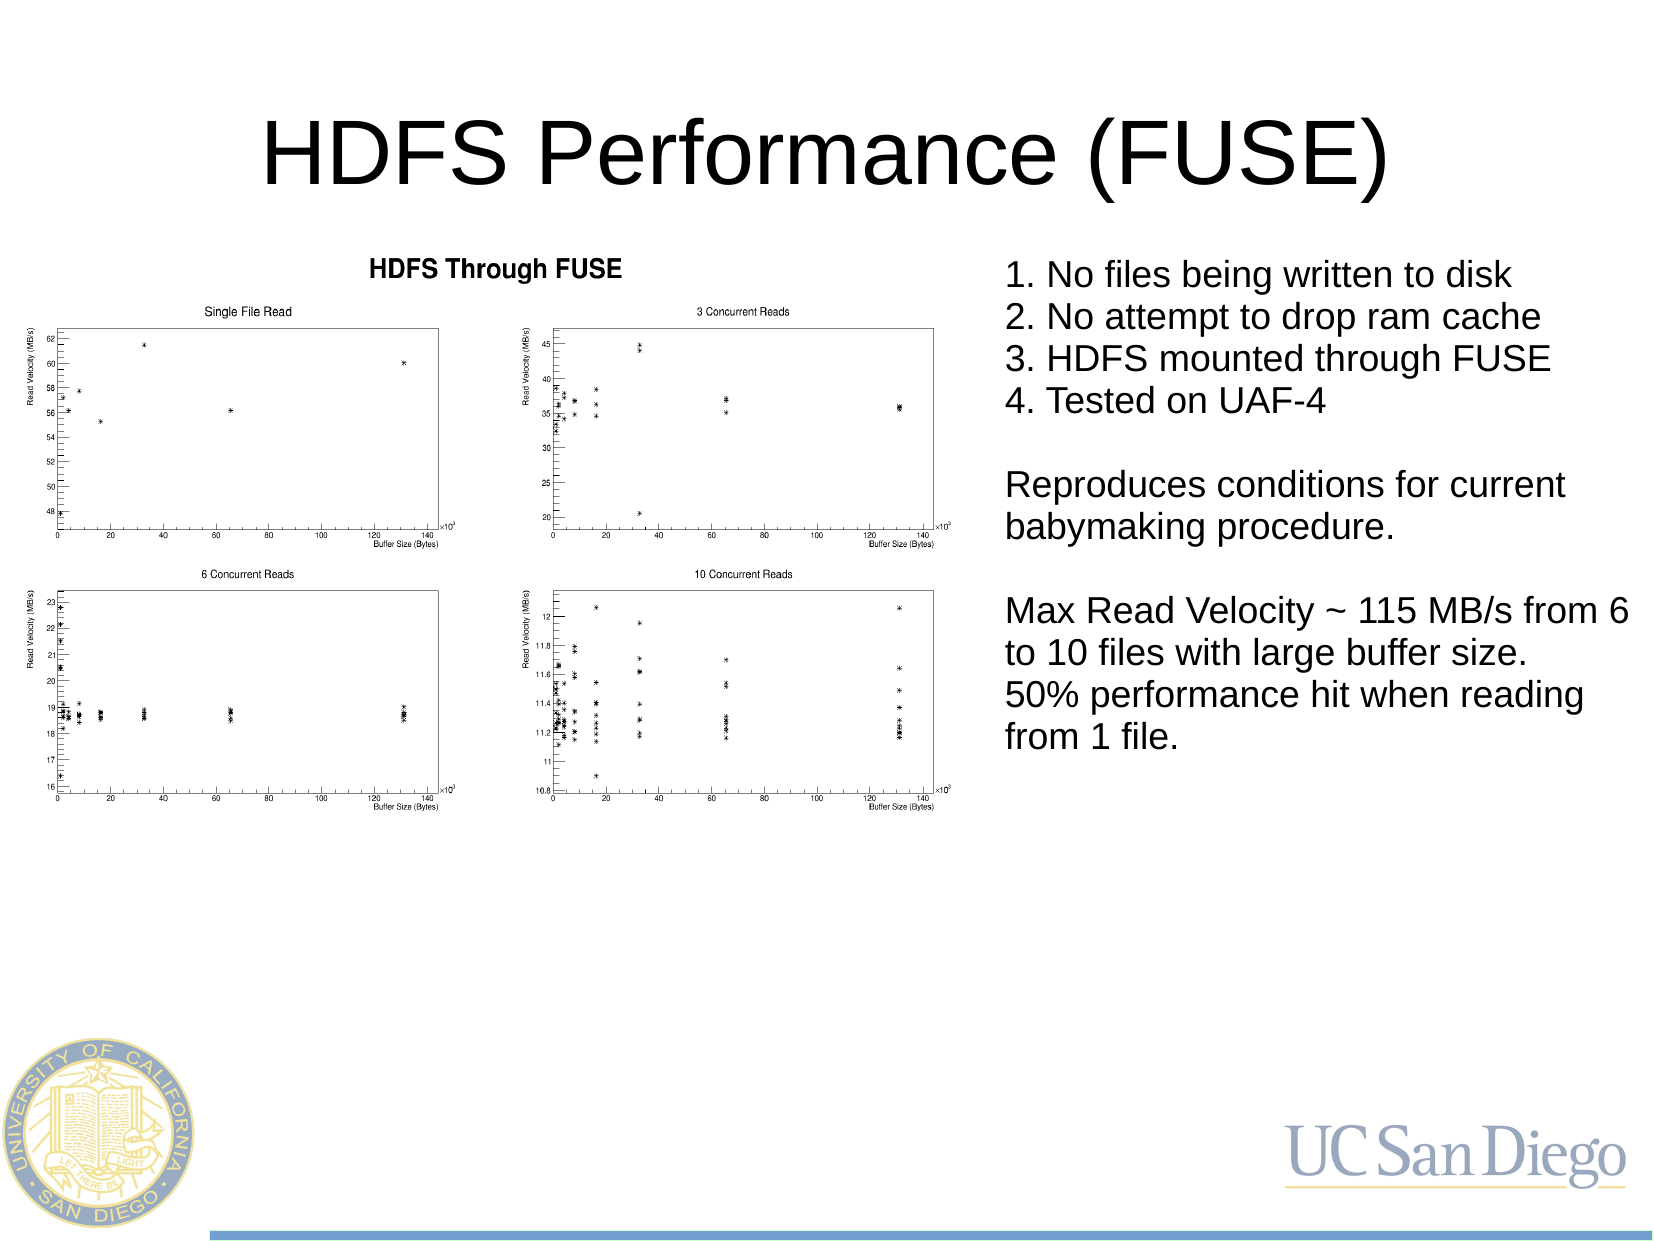

# HDFS Performance (FUSE)
1. No files being written to disk
2. No attempt to drop ram cache
3. HDFS mounted through FUSE
4. Tested on UAF-4
Reproduces conditions for current babymaking procedure.
Max Read Velocity ~ 115 MB/s from 6 to 10 files with large buffer size.
50% performance hit when reading from 1 file.